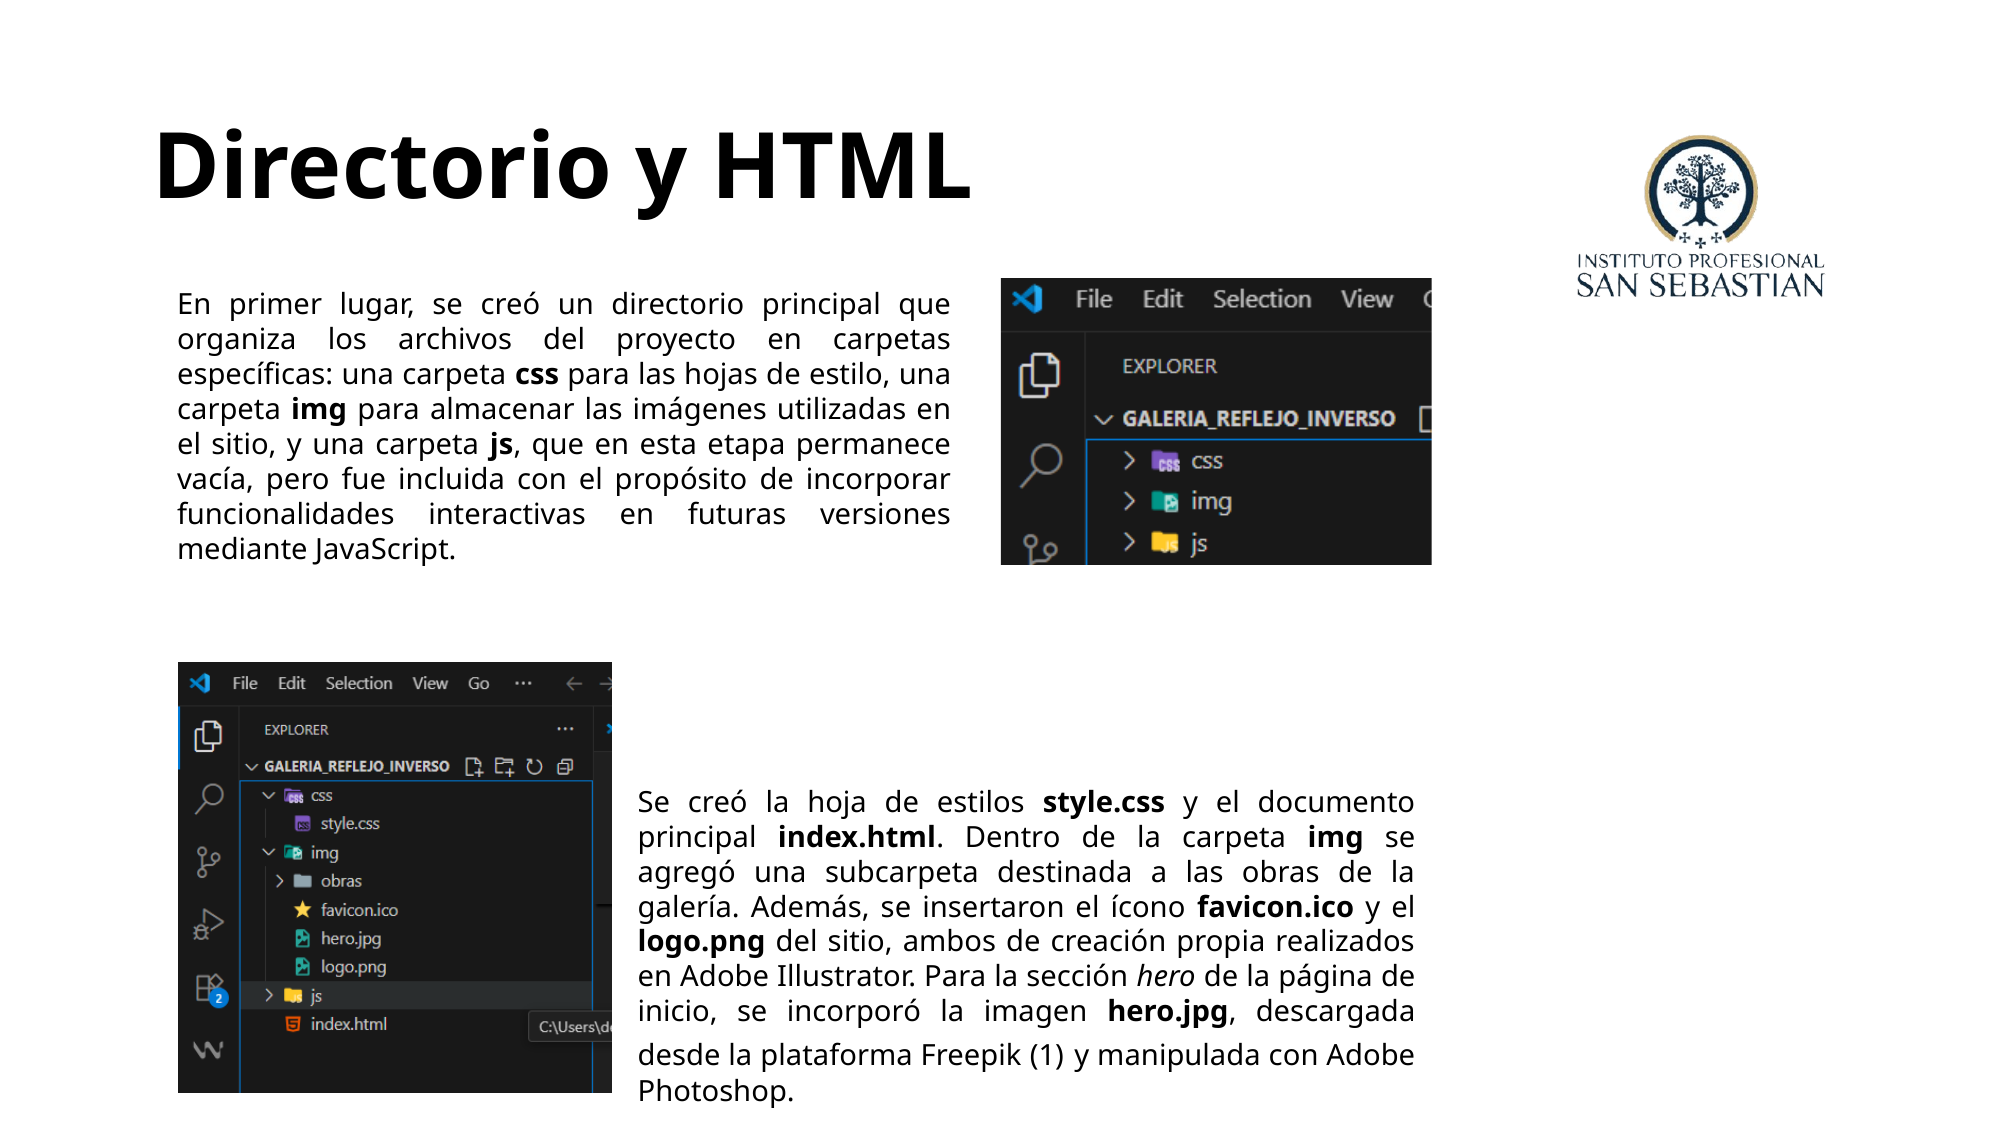

# Directorio y HTML
En primer lugar, se creó un directorio principal que organiza los archivos del proyecto en carpetas específicas: una carpeta css para las hojas de estilo, una carpeta img para almacenar las imágenes utilizadas en el sitio, y una carpeta js, que en esta etapa permanece vacía, pero fue incluida con el propósito de incorporar funcionalidades interactivas en futuras versiones mediante JavaScript.
Se creó la hoja de estilos style.css y el documento principal index.html. Dentro de la carpeta img se agregó una subcarpeta destinada a las obras de la galería. Además, se insertaron el ícono favicon.ico y el logo.png del sitio, ambos de creación propia realizados en Adobe Illustrator. Para la sección hero de la página de inicio, se incorporó la imagen hero.jpg, descargada desde la plataforma Freepik (1) y manipulada con Adobe Photoshop.